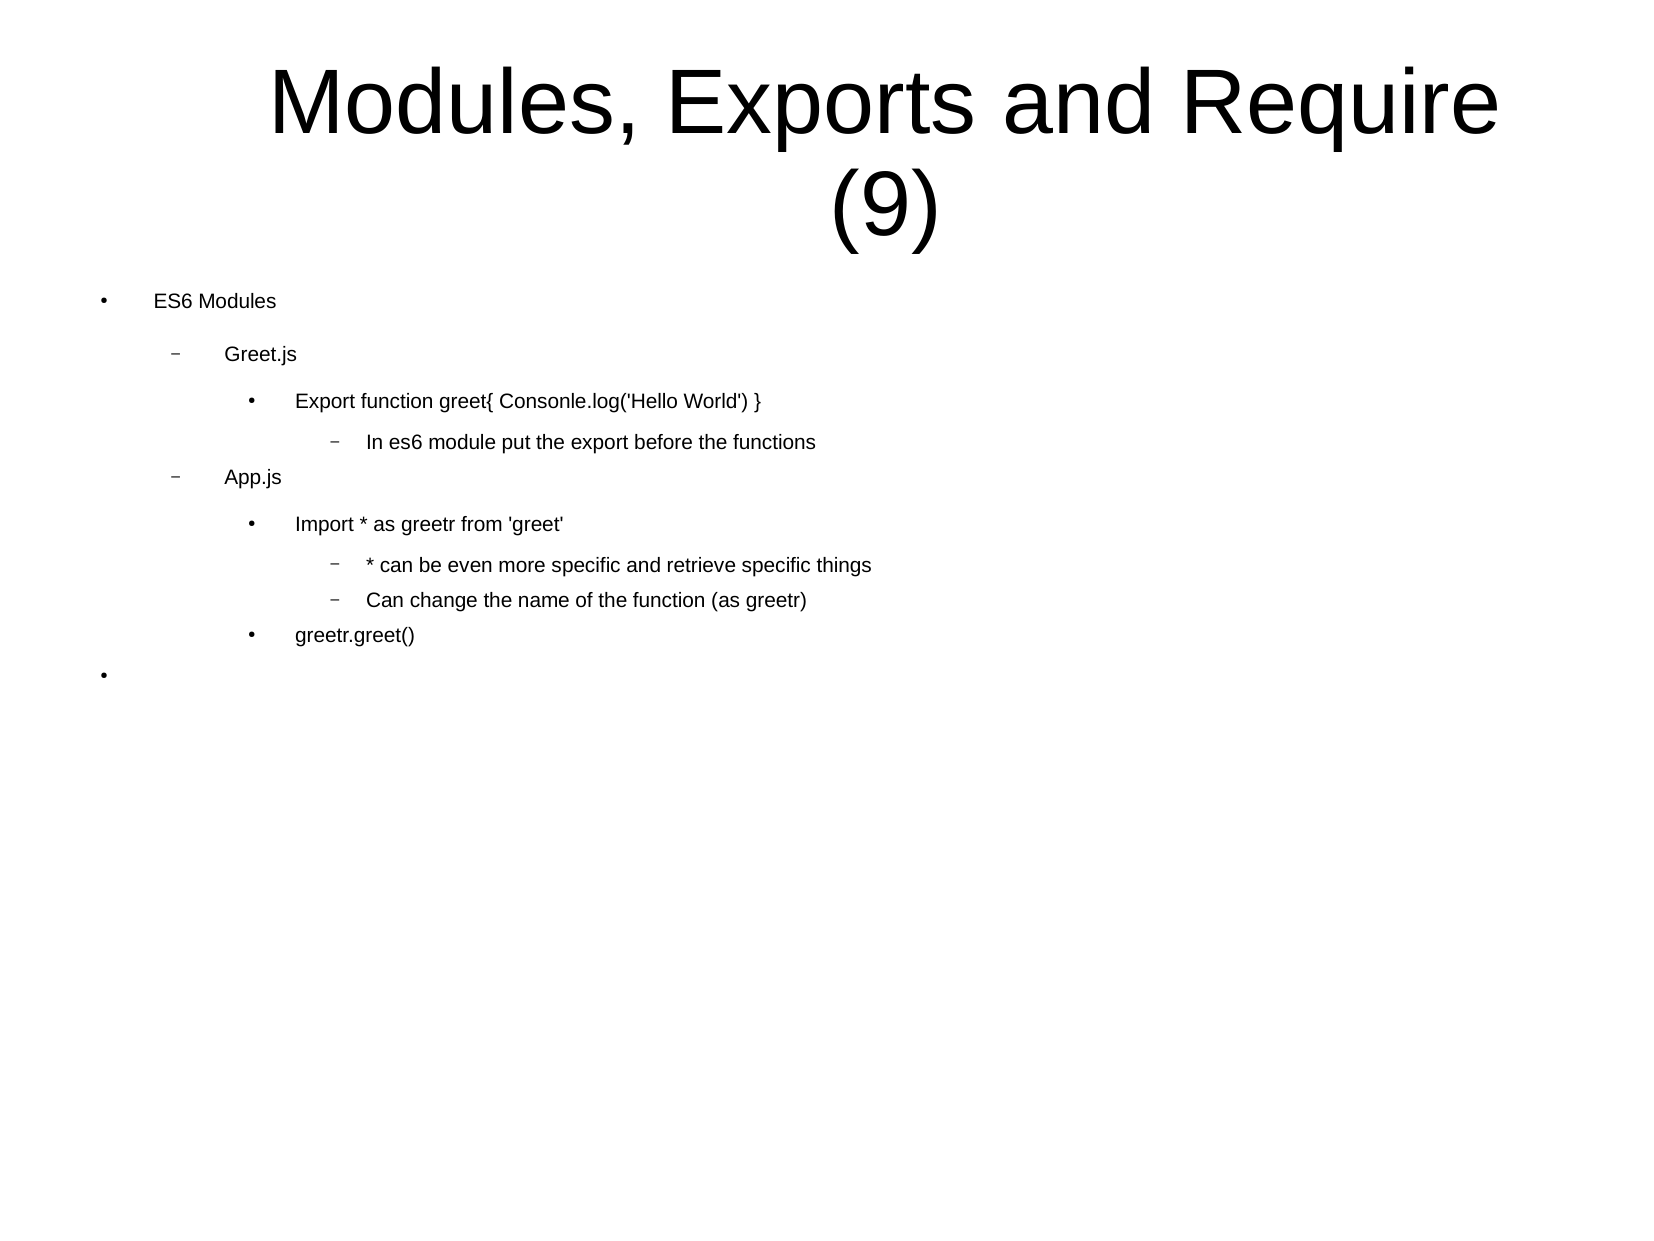

# Modules, Exports and Require (9)
ES6 Modules
Greet.js
Export function greet{ Consonle.log('Hello World') }
In es6 module put the export before the functions
App.js
Import * as greetr from 'greet'
* can be even more specific and retrieve specific things
Can change the name of the function (as greetr)
greetr.greet()